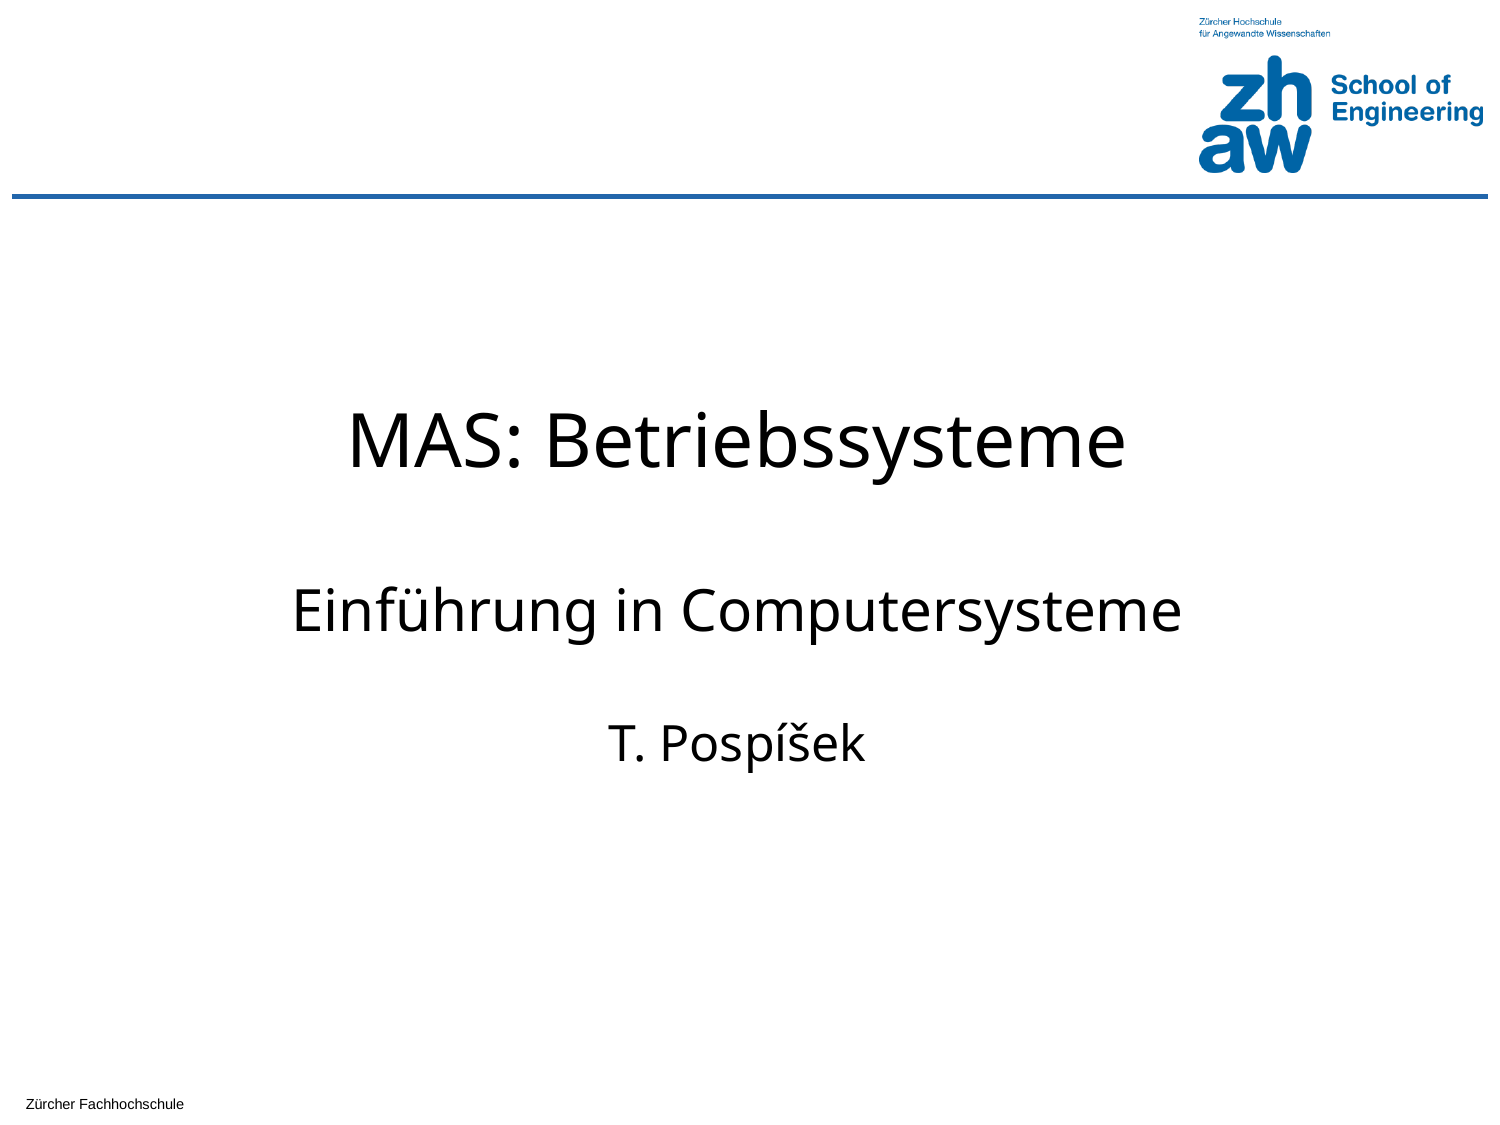

MAS: Betriebssysteme
Einführung in Computersysteme
T. Pospíšek